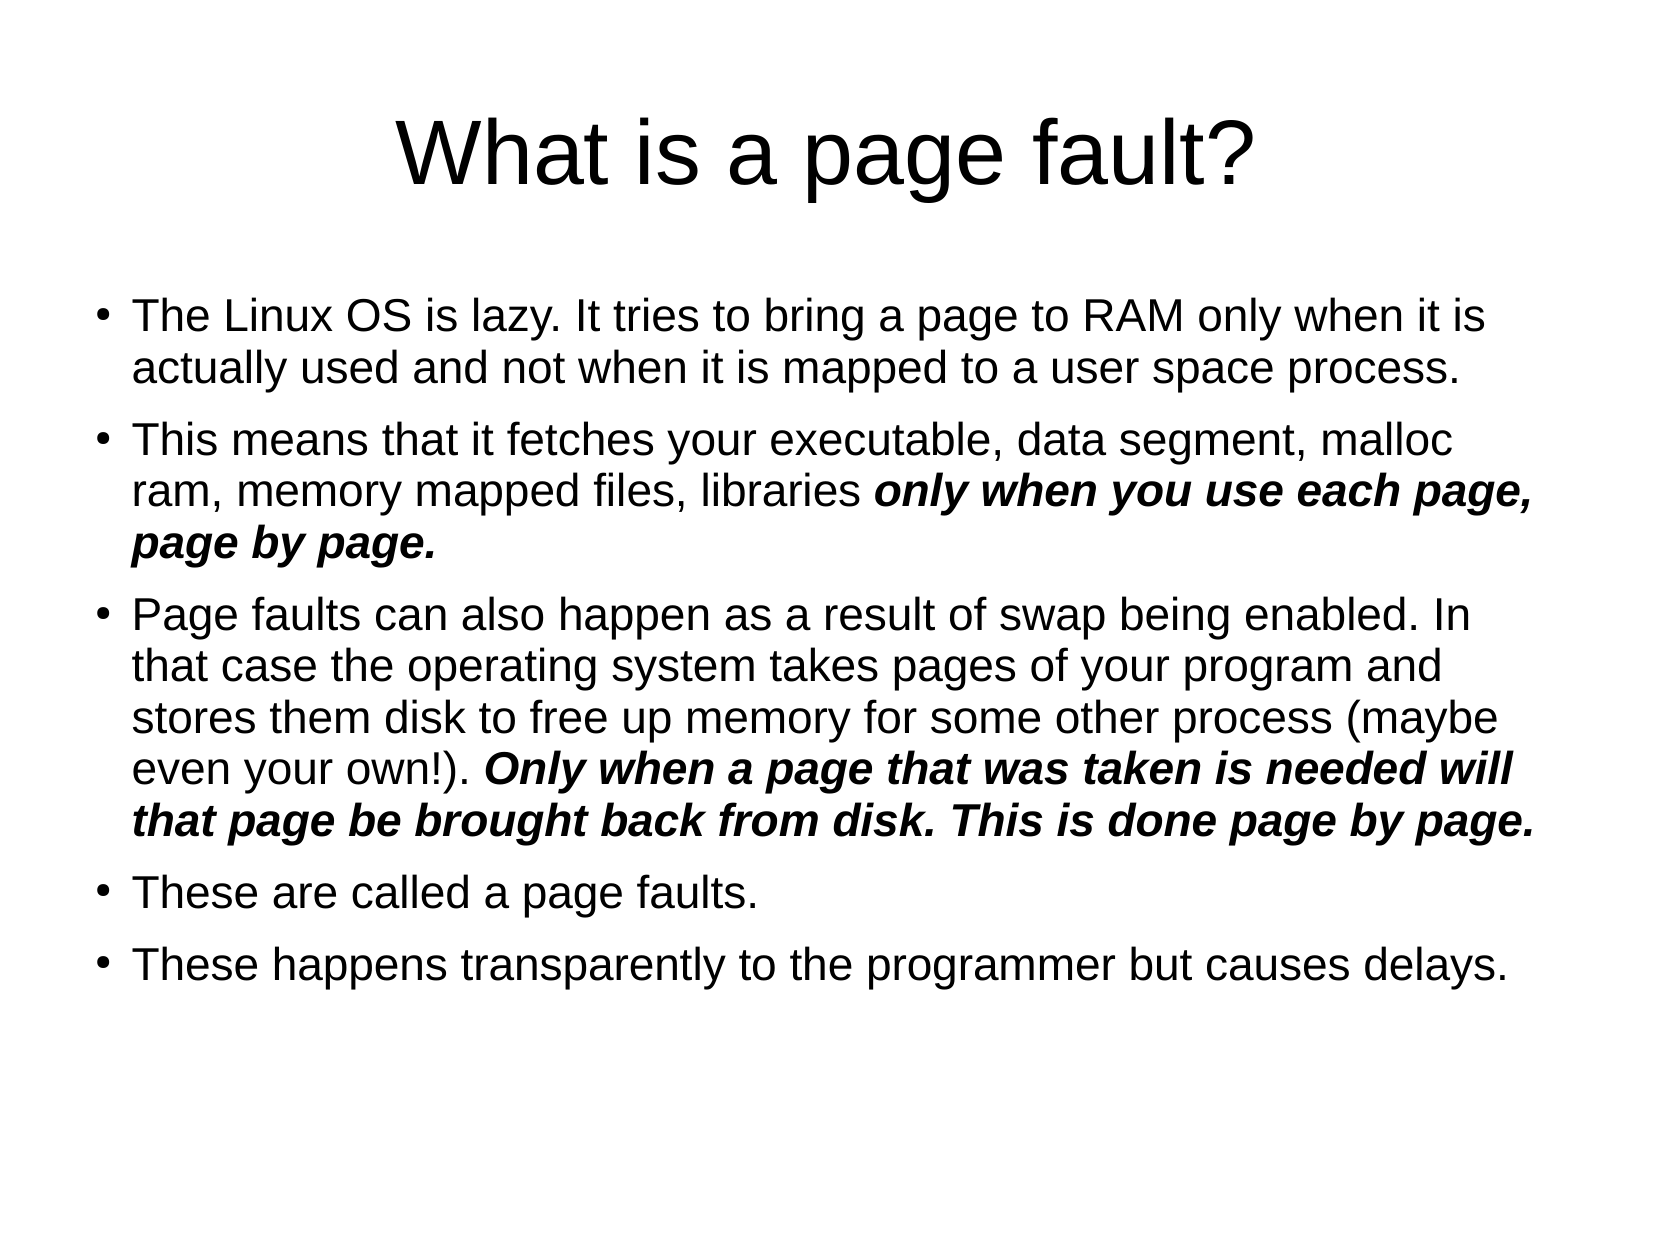

# What is a page fault?
The Linux OS is lazy. It tries to bring a page to RAM only when it is actually used and not when it is mapped to a user space process.
This means that it fetches your executable, data segment, malloc ram, memory mapped files, libraries only when you use each page, page by page.
Page faults can also happen as a result of swap being enabled. In that case the operating system takes pages of your program and stores them disk to free up memory for some other process (maybe even your own!). Only when a page that was taken is needed will that page be brought back from disk. This is done page by page.
These are called a page faults.
These happens transparently to the programmer but causes delays.